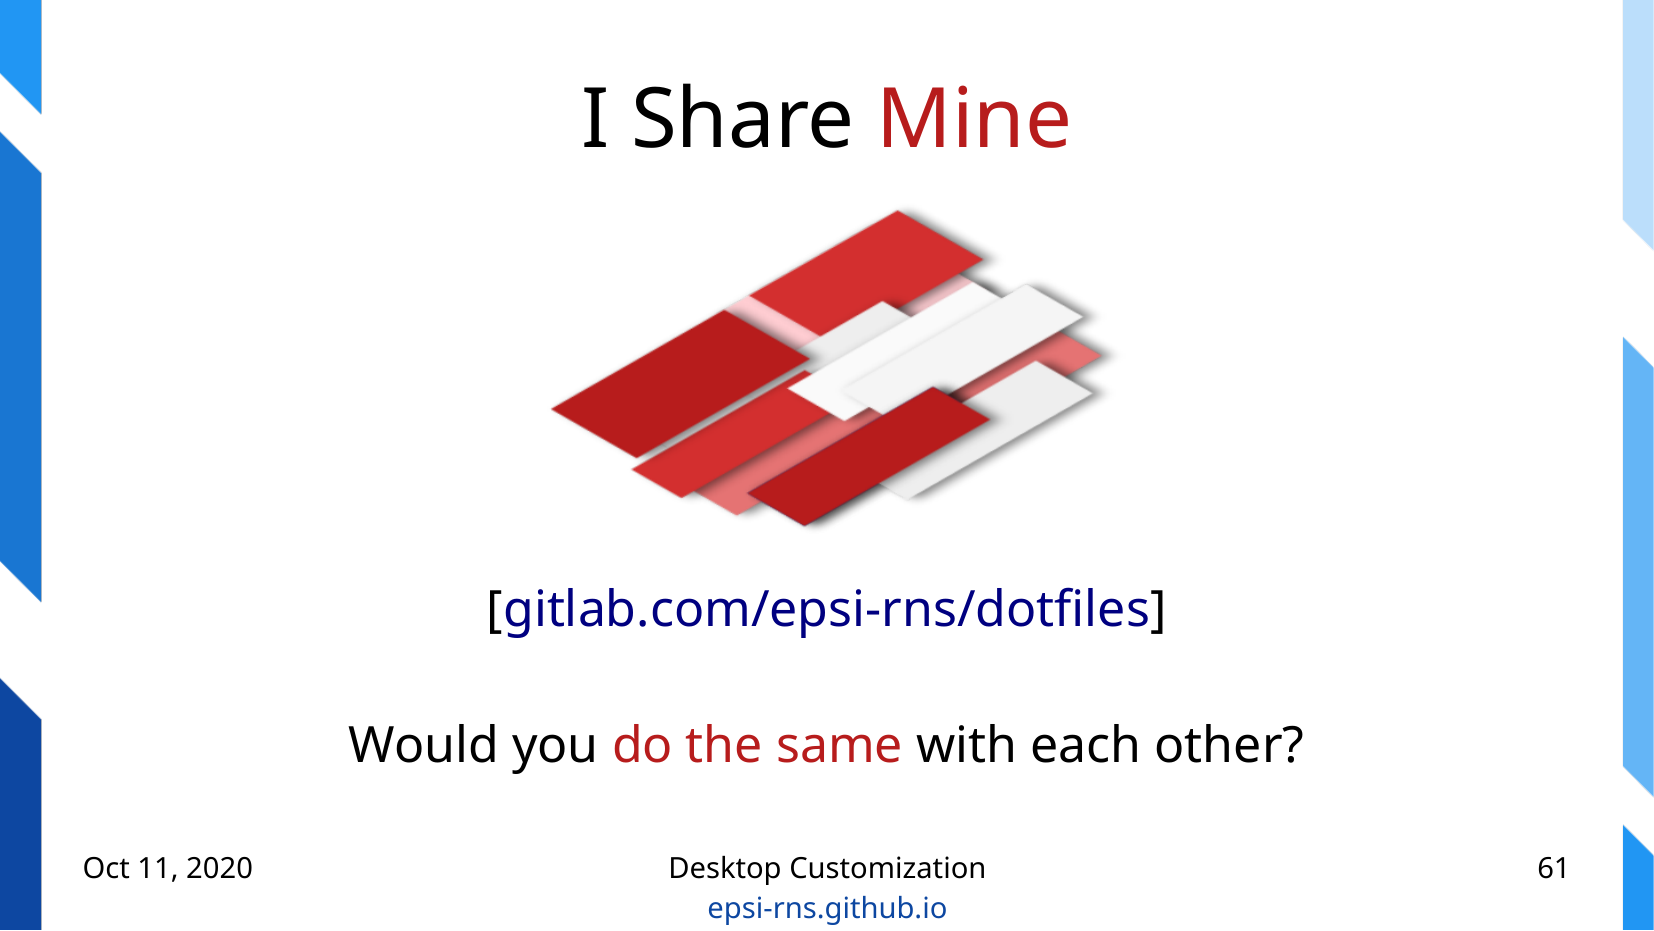

# I Share Mine
[gitlab.com/epsi-rns/dotfiles]
Would you do the same with each other?
Oct 11, 2020
Desktop Customization
61